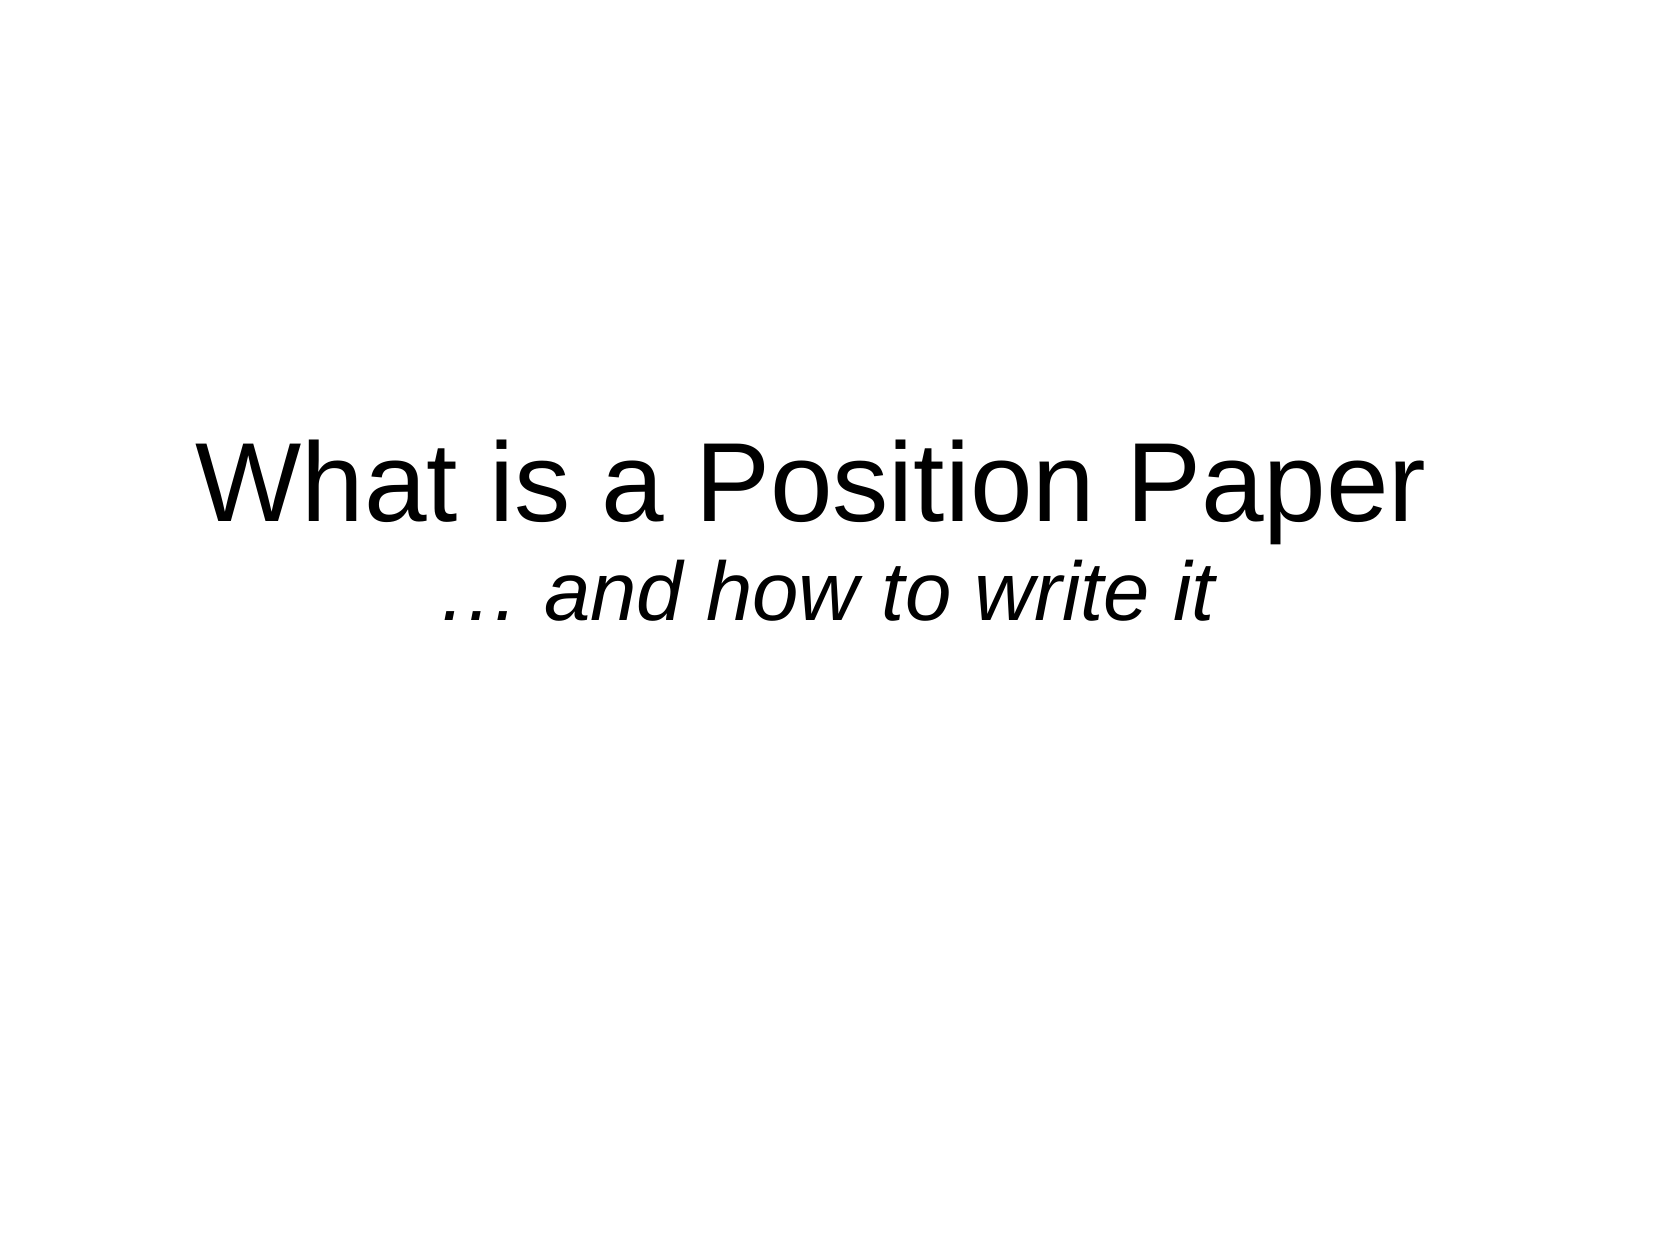

# What is a Position Paper
… and how to write it